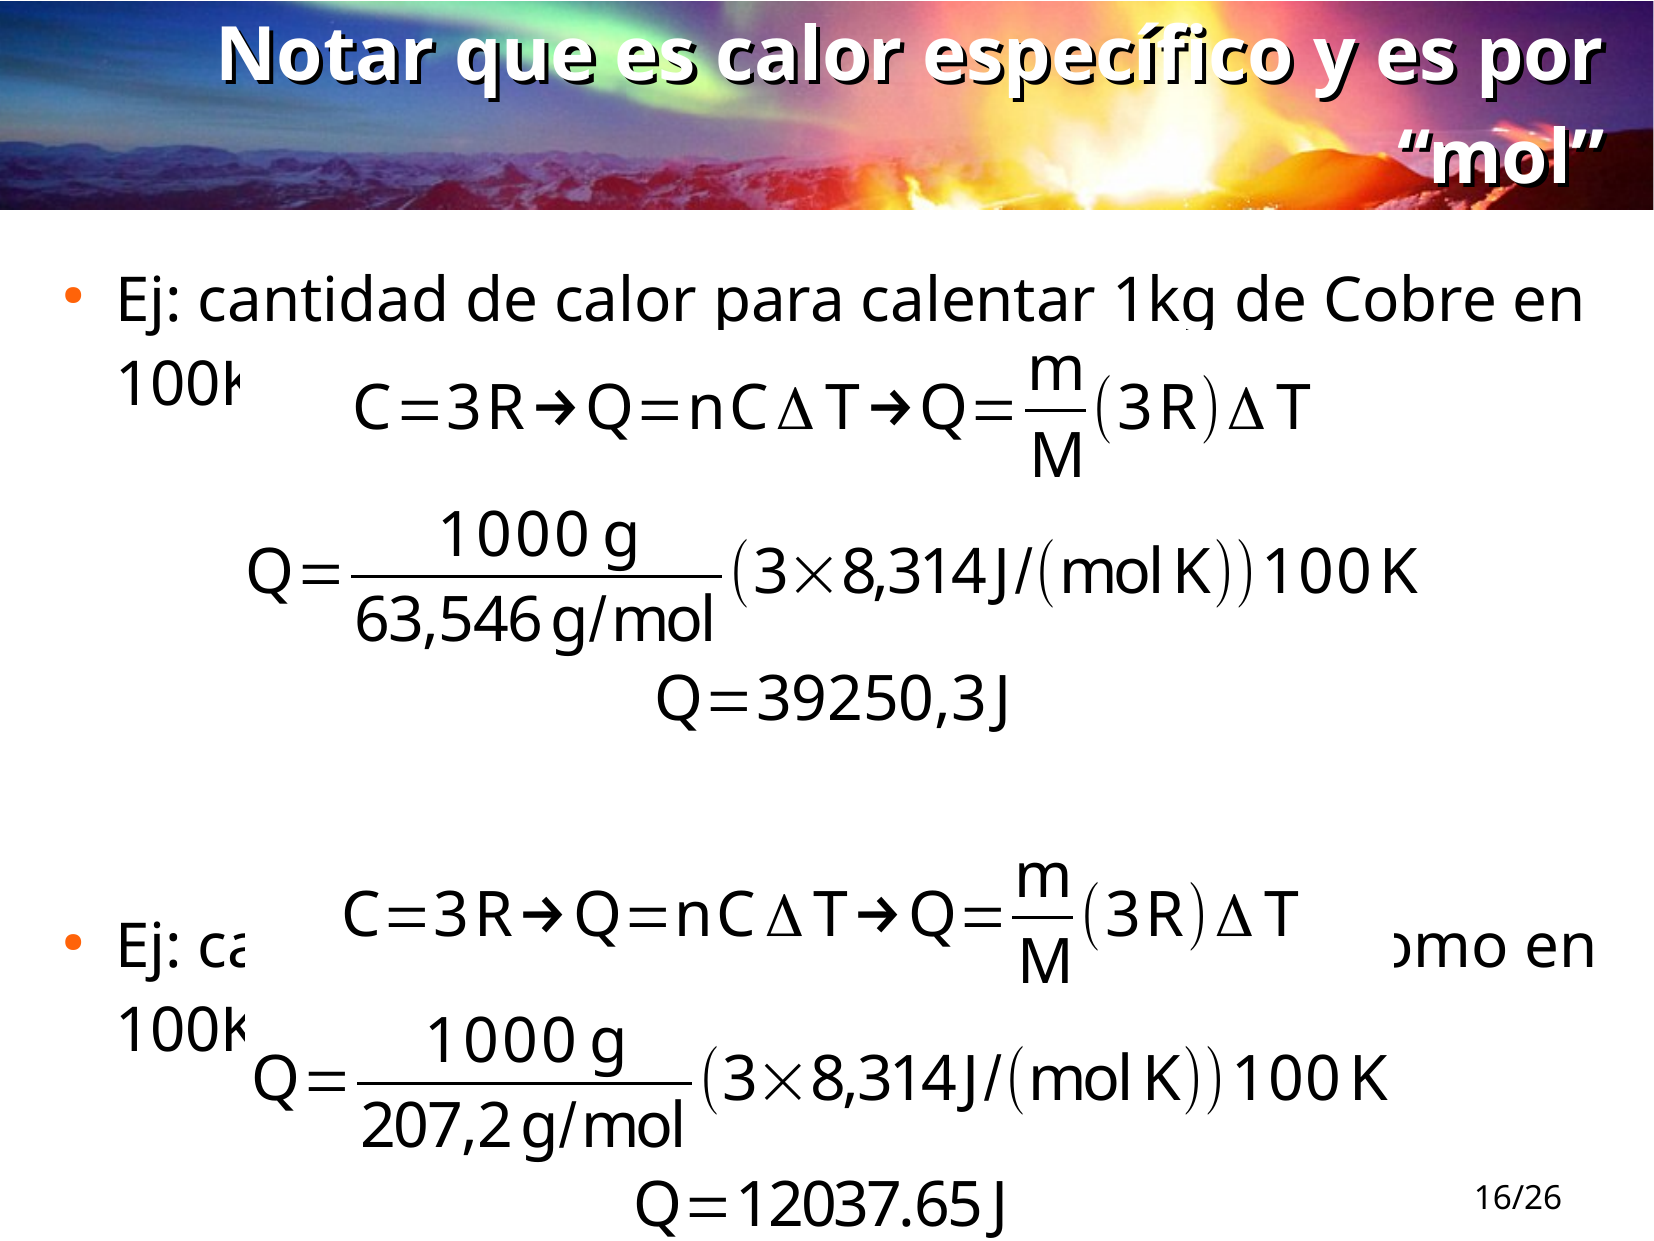

# Notar que es calor específico y es por “mol”
Ej: cantidad de calor para calentar 1kg de Cobre en 100K
Ej: cantidad de calor para calentar 1kg de Plomo en 100K
FÍSICA IIIB
16